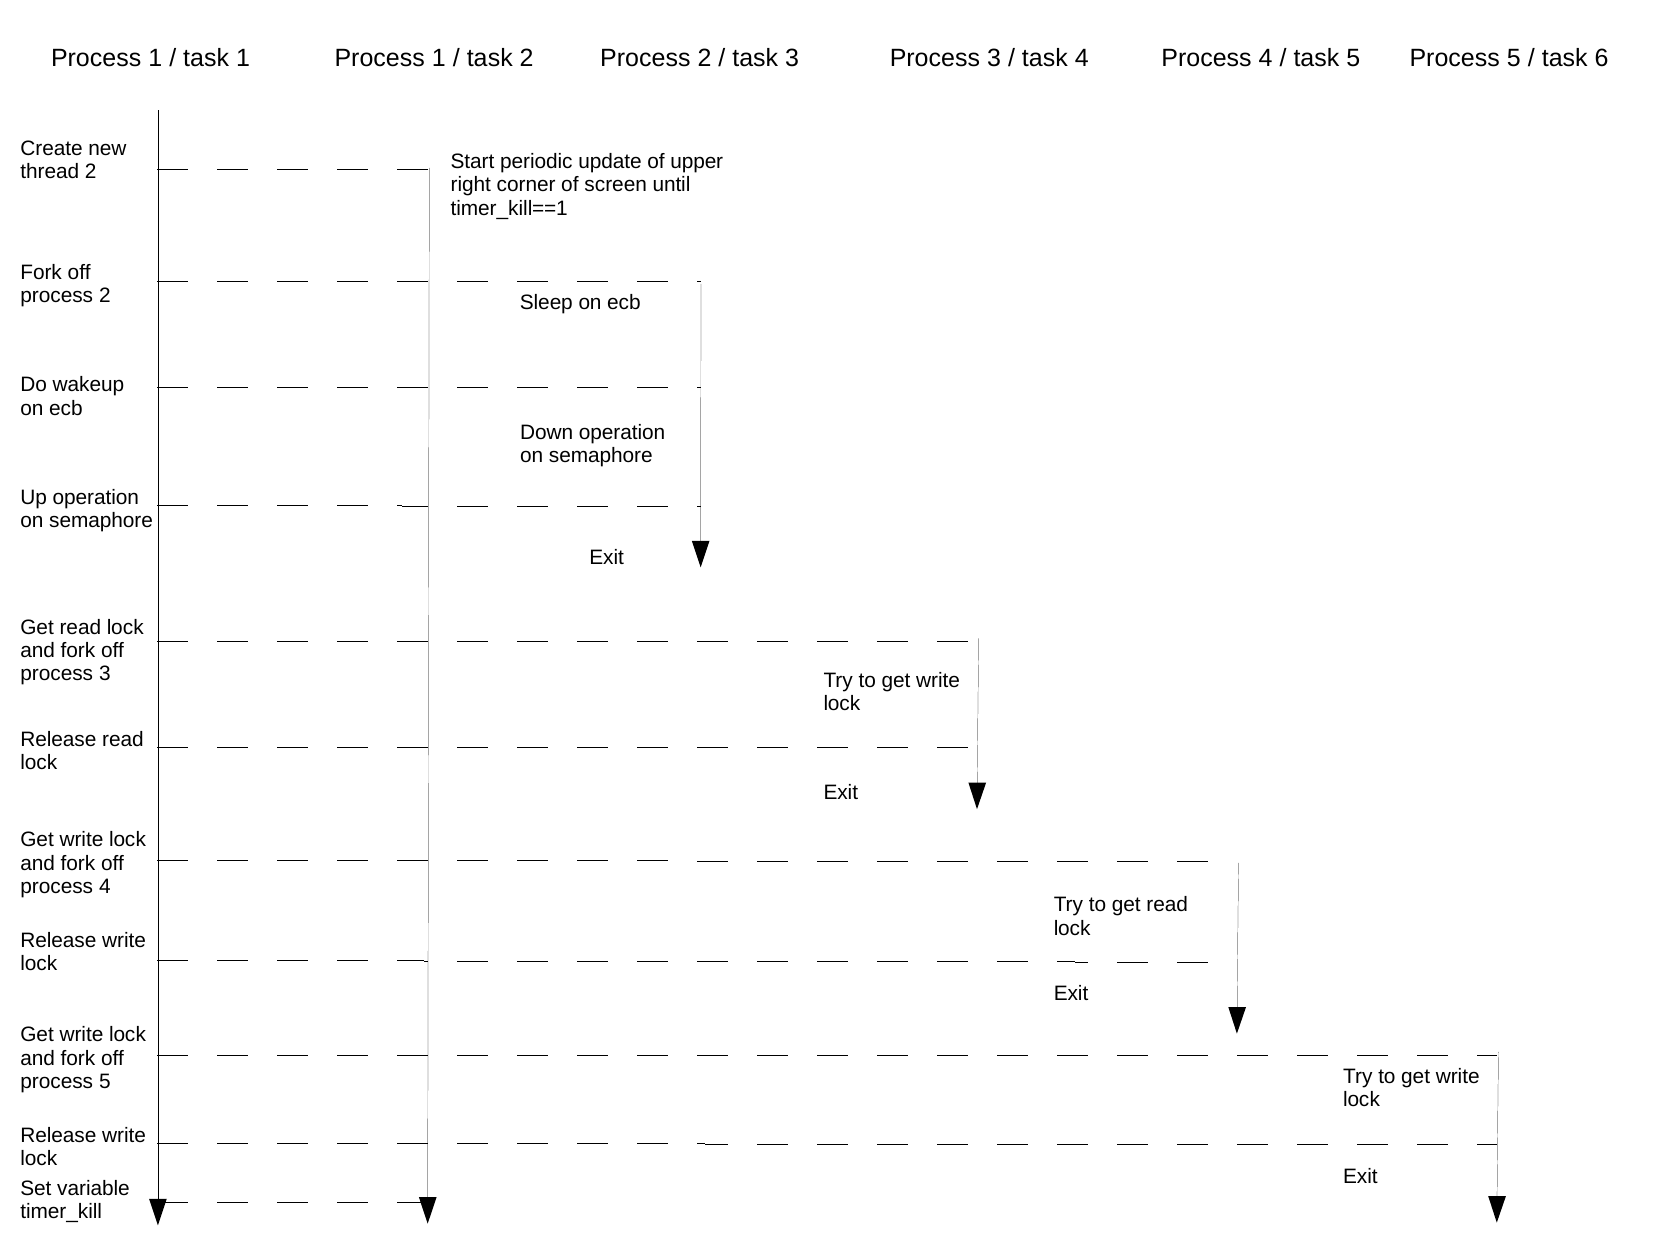

Process 1 / task 1
Process 1 / task 2
Process 2 / task 3
Process 3 / task 4
Process 4 / task 5
Process 5 / task 6
Create new thread 2
Start periodic update of upper right corner of screen until timer_kill==1
Fork off
process 2
Sleep on ecb
Do wakeup
on ecb
Down operation
on semaphore
Up operation
on semaphore
Exit
Get read lock
and fork off
process 3
Try to get write lock
Release read lock
Exit
Get write lock
and fork off
process 4
Try to get read lock
Release write lock
Exit
Get write lock
and fork off
process 5
Try to get write lock
Release write lock
Exit
Set variable
timer_kill